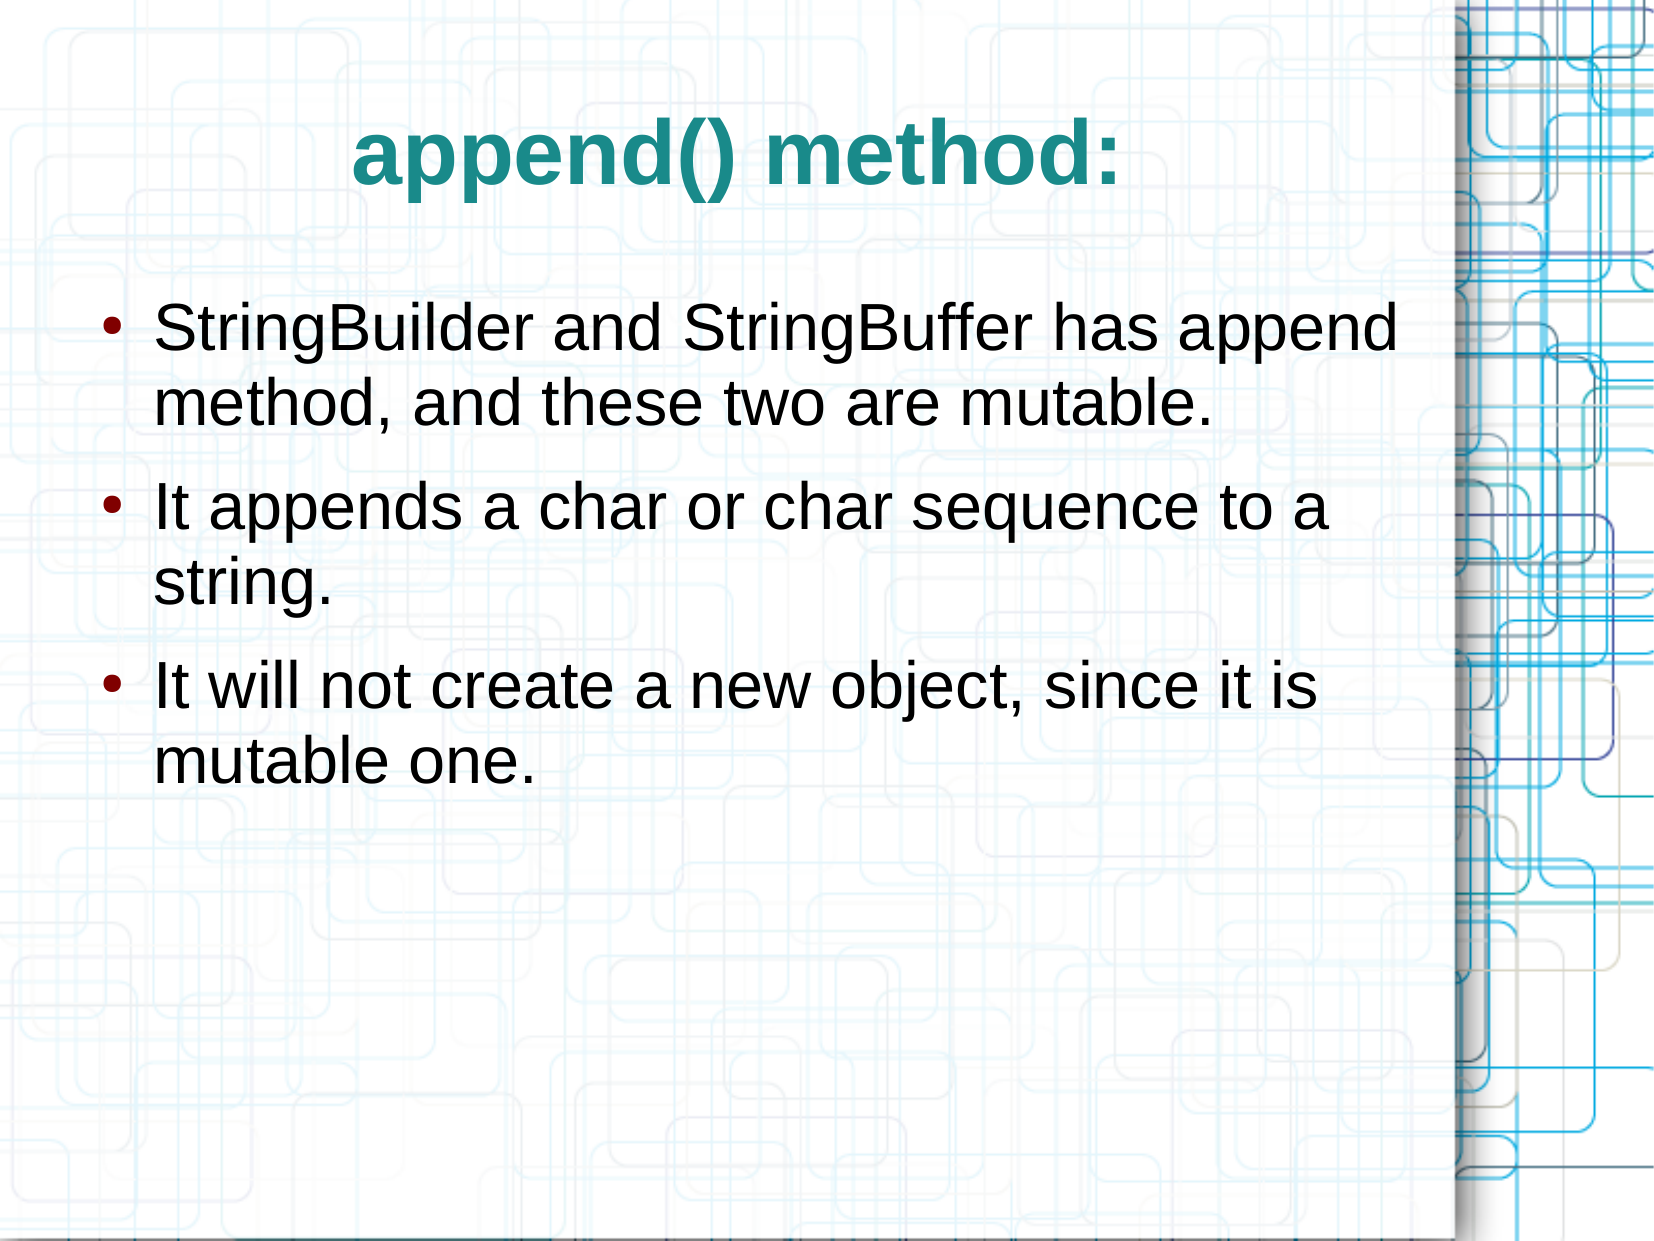

# append() method:
StringBuilder and StringBuffer has append method, and these two are mutable.
It appends a char or char sequence to a string.
It will not create a new object, since it is mutable one.